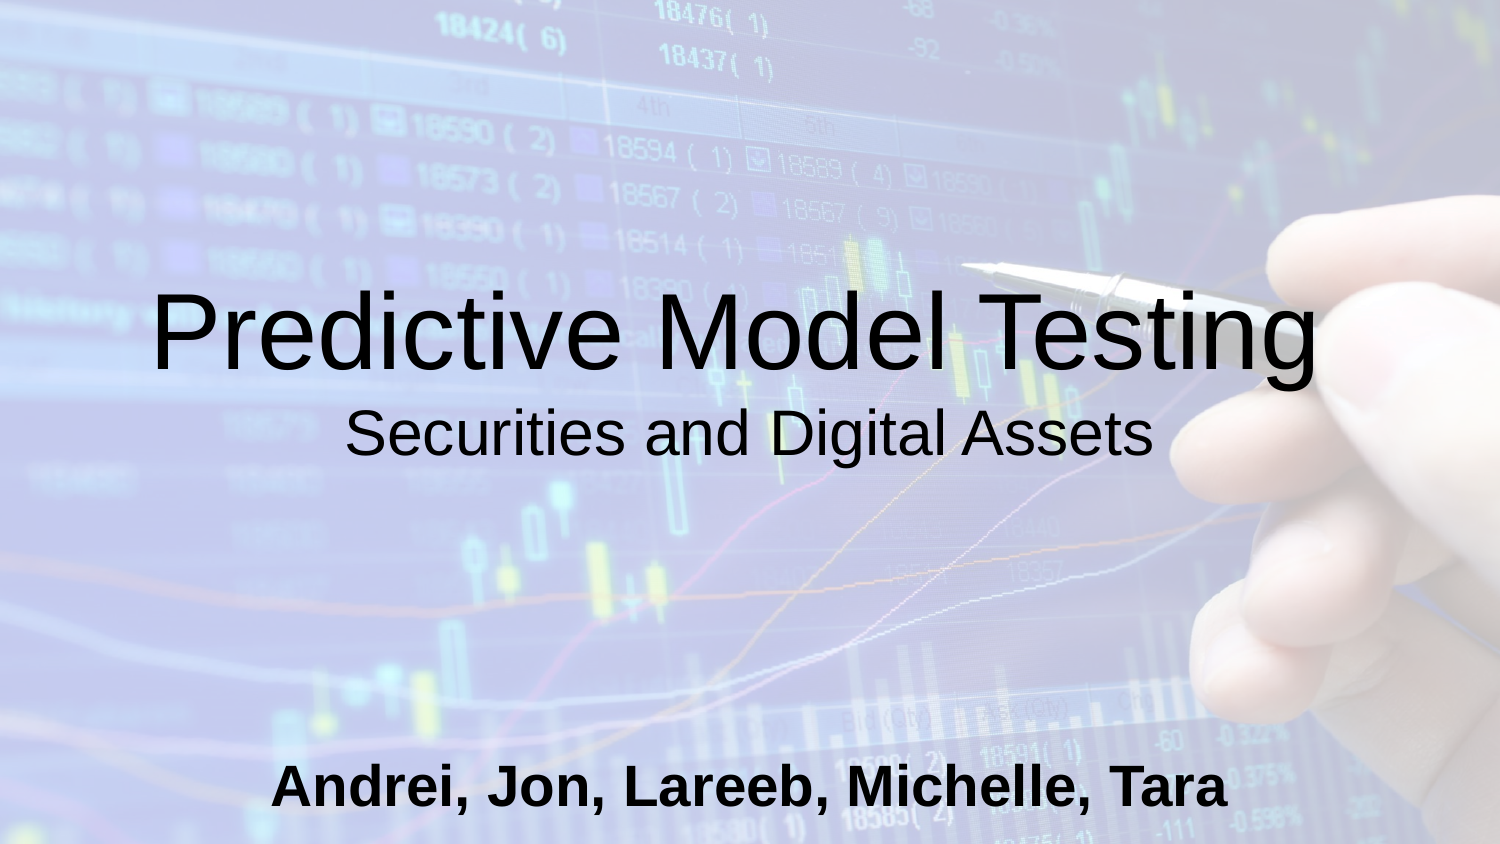

# Predictive Model Testing Securities and Digital Assets
Andrei, Jon, Lareeb, Michelle, Tara